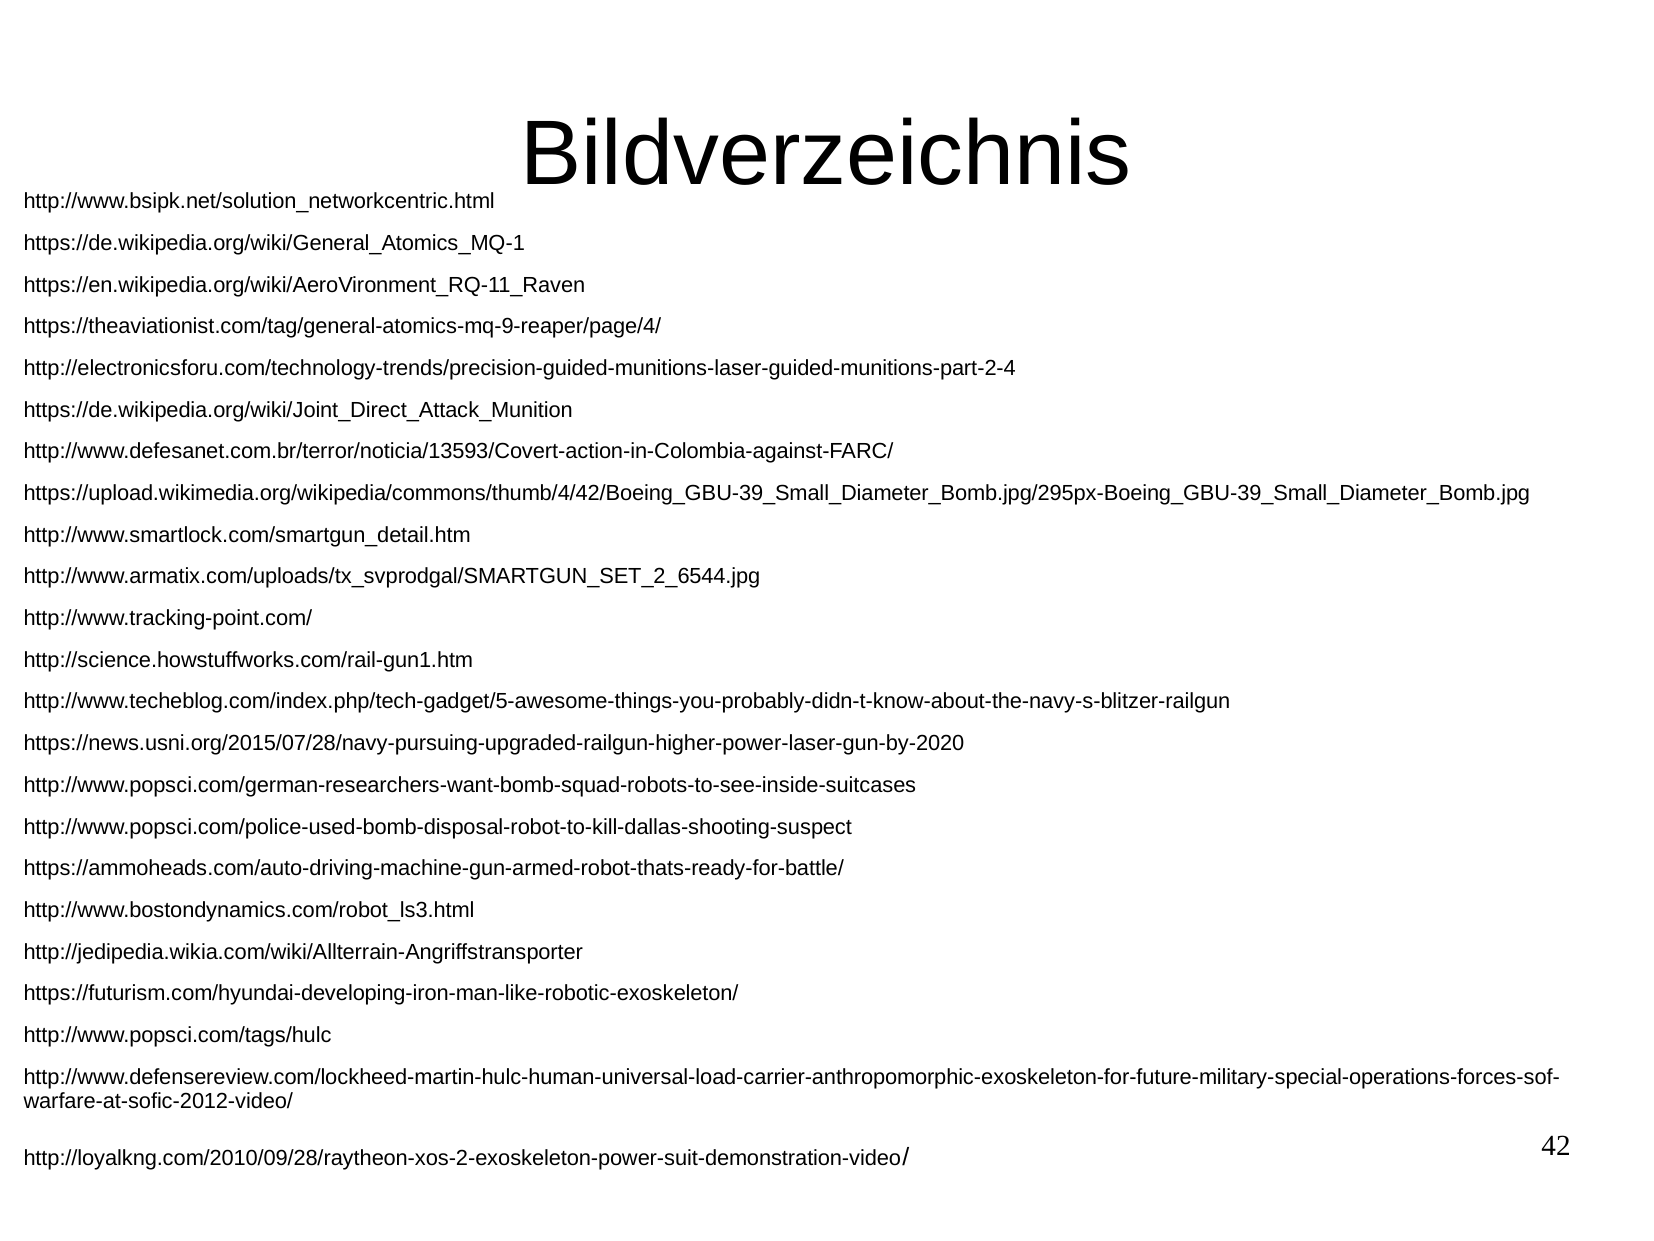

# Bildverzeichnis
http://www.bsipk.net/solution_networkcentric.html
https://de.wikipedia.org/wiki/General_Atomics_MQ-1
https://en.wikipedia.org/wiki/AeroVironment_RQ-11_Raven
https://theaviationist.com/tag/general-atomics-mq-9-reaper/page/4/
http://electronicsforu.com/technology-trends/precision-guided-munitions-laser-guided-munitions-part-2-4
https://de.wikipedia.org/wiki/Joint_Direct_Attack_Munition
http://www.defesanet.com.br/terror/noticia/13593/Covert-action-in-Colombia-against-FARC/
https://upload.wikimedia.org/wikipedia/commons/thumb/4/42/Boeing_GBU-39_Small_Diameter_Bomb.jpg/295px-Boeing_GBU-39_Small_Diameter_Bomb.jpg
http://www.smartlock.com/smartgun_detail.htm
http://www.armatix.com/uploads/tx_svprodgal/SMARTGUN_SET_2_6544.jpg
http://www.tracking-point.com/
http://science.howstuffworks.com/rail-gun1.htm
http://www.techeblog.com/index.php/tech-gadget/5-awesome-things-you-probably-didn-t-know-about-the-navy-s-blitzer-railgun
https://news.usni.org/2015/07/28/navy-pursuing-upgraded-railgun-higher-power-laser-gun-by-2020
http://www.popsci.com/german-researchers-want-bomb-squad-robots-to-see-inside-suitcases
http://www.popsci.com/police-used-bomb-disposal-robot-to-kill-dallas-shooting-suspect
https://ammoheads.com/auto-driving-machine-gun-armed-robot-thats-ready-for-battle/
http://www.bostondynamics.com/robot_ls3.html
http://jedipedia.wikia.com/wiki/Allterrain-Angriffstransporter
https://futurism.com/hyundai-developing-iron-man-like-robotic-exoskeleton/
http://www.popsci.com/tags/hulc
http://www.defensereview.com/lockheed-martin-hulc-human-universal-load-carrier-anthropomorphic-exoskeleton-for-future-military-special-operations-forces-sof-warfare-at-sofic-2012-video/
http://loyalkng.com/2010/09/28/raytheon-xos-2-exoskeleton-power-suit-demonstration-video/
42